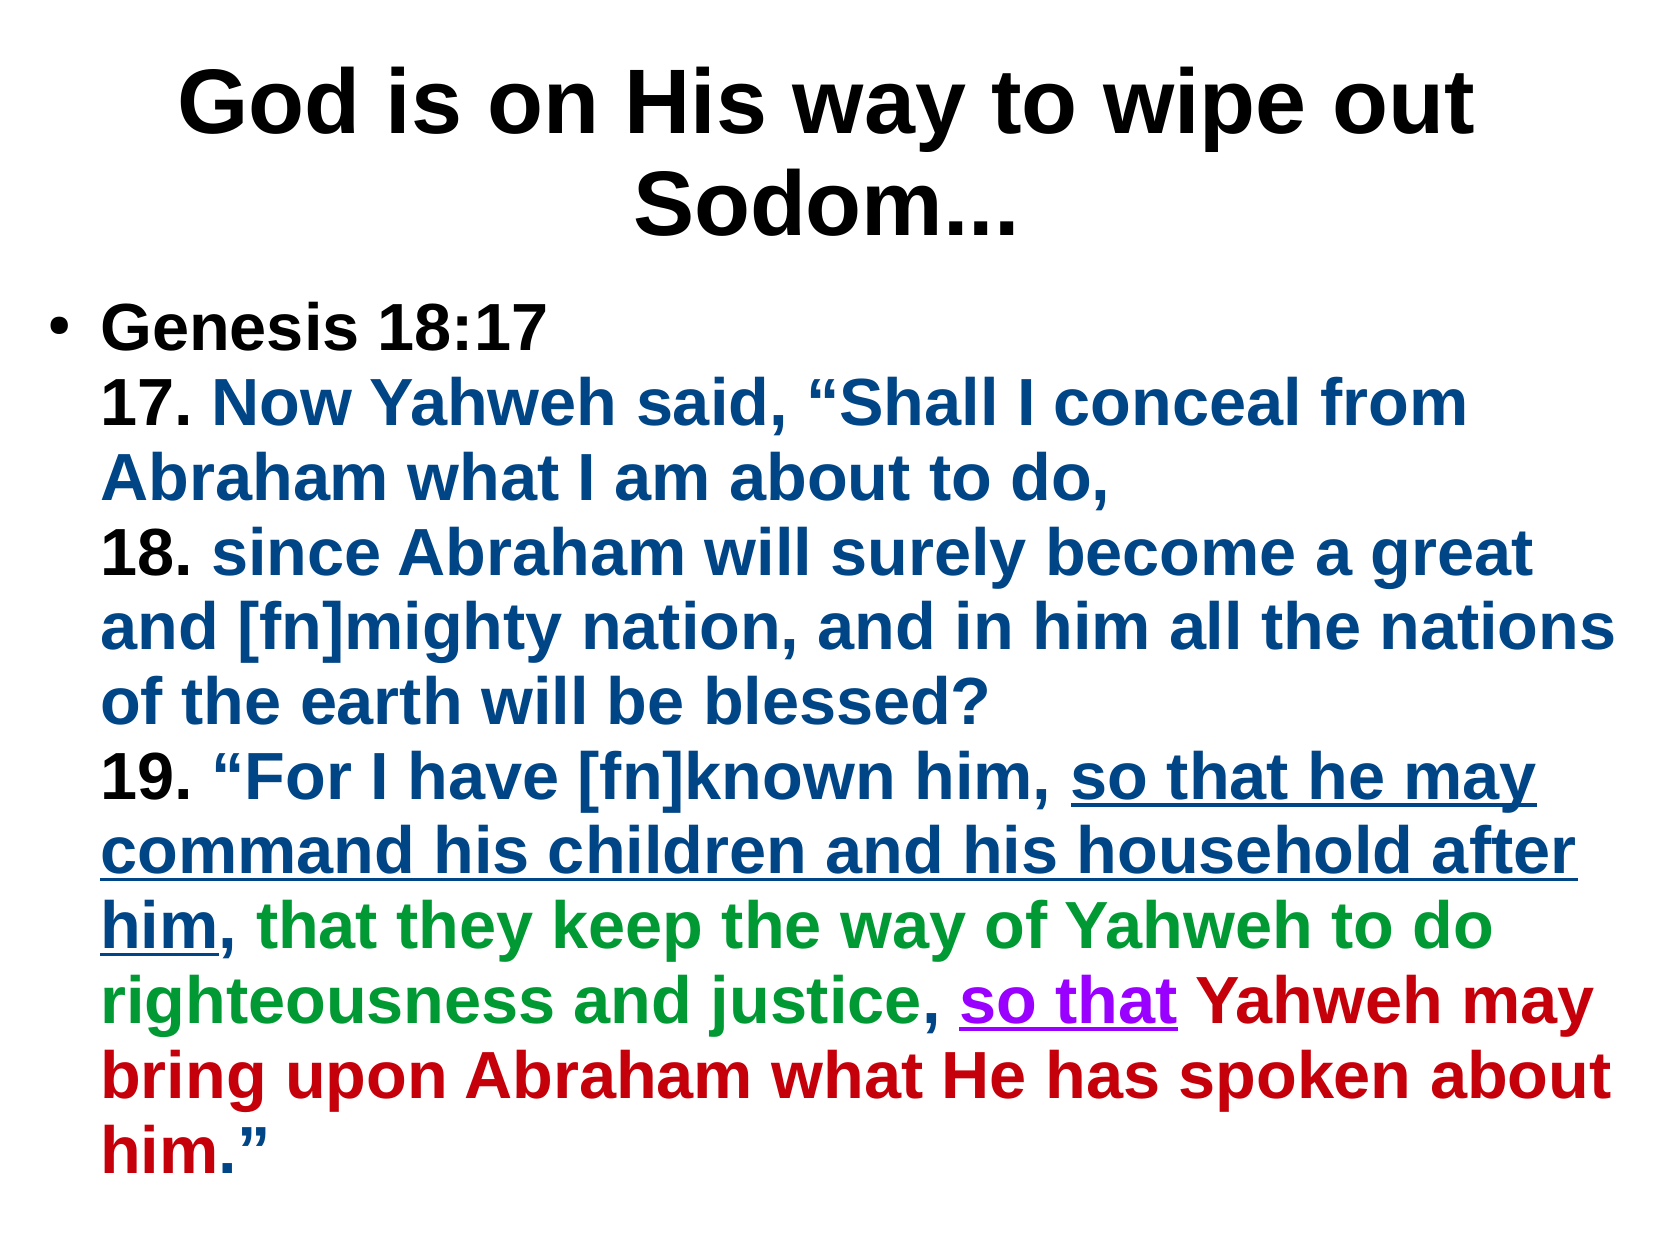

# God is on His way to wipe out Sodom...
Genesis 18:17
17. Now Yahweh said, “Shall I conceal from Abraham what I am about to do,
18. since Abraham will surely become a great and [fn]mighty nation, and in him all the nations of the earth will be blessed?
19. “For I have [fn]known him, so that he may command his children and his household after him, that they keep the way of Yahweh to do righteousness and justice, so that Yahweh may bring upon Abraham what He has spoken about him.”